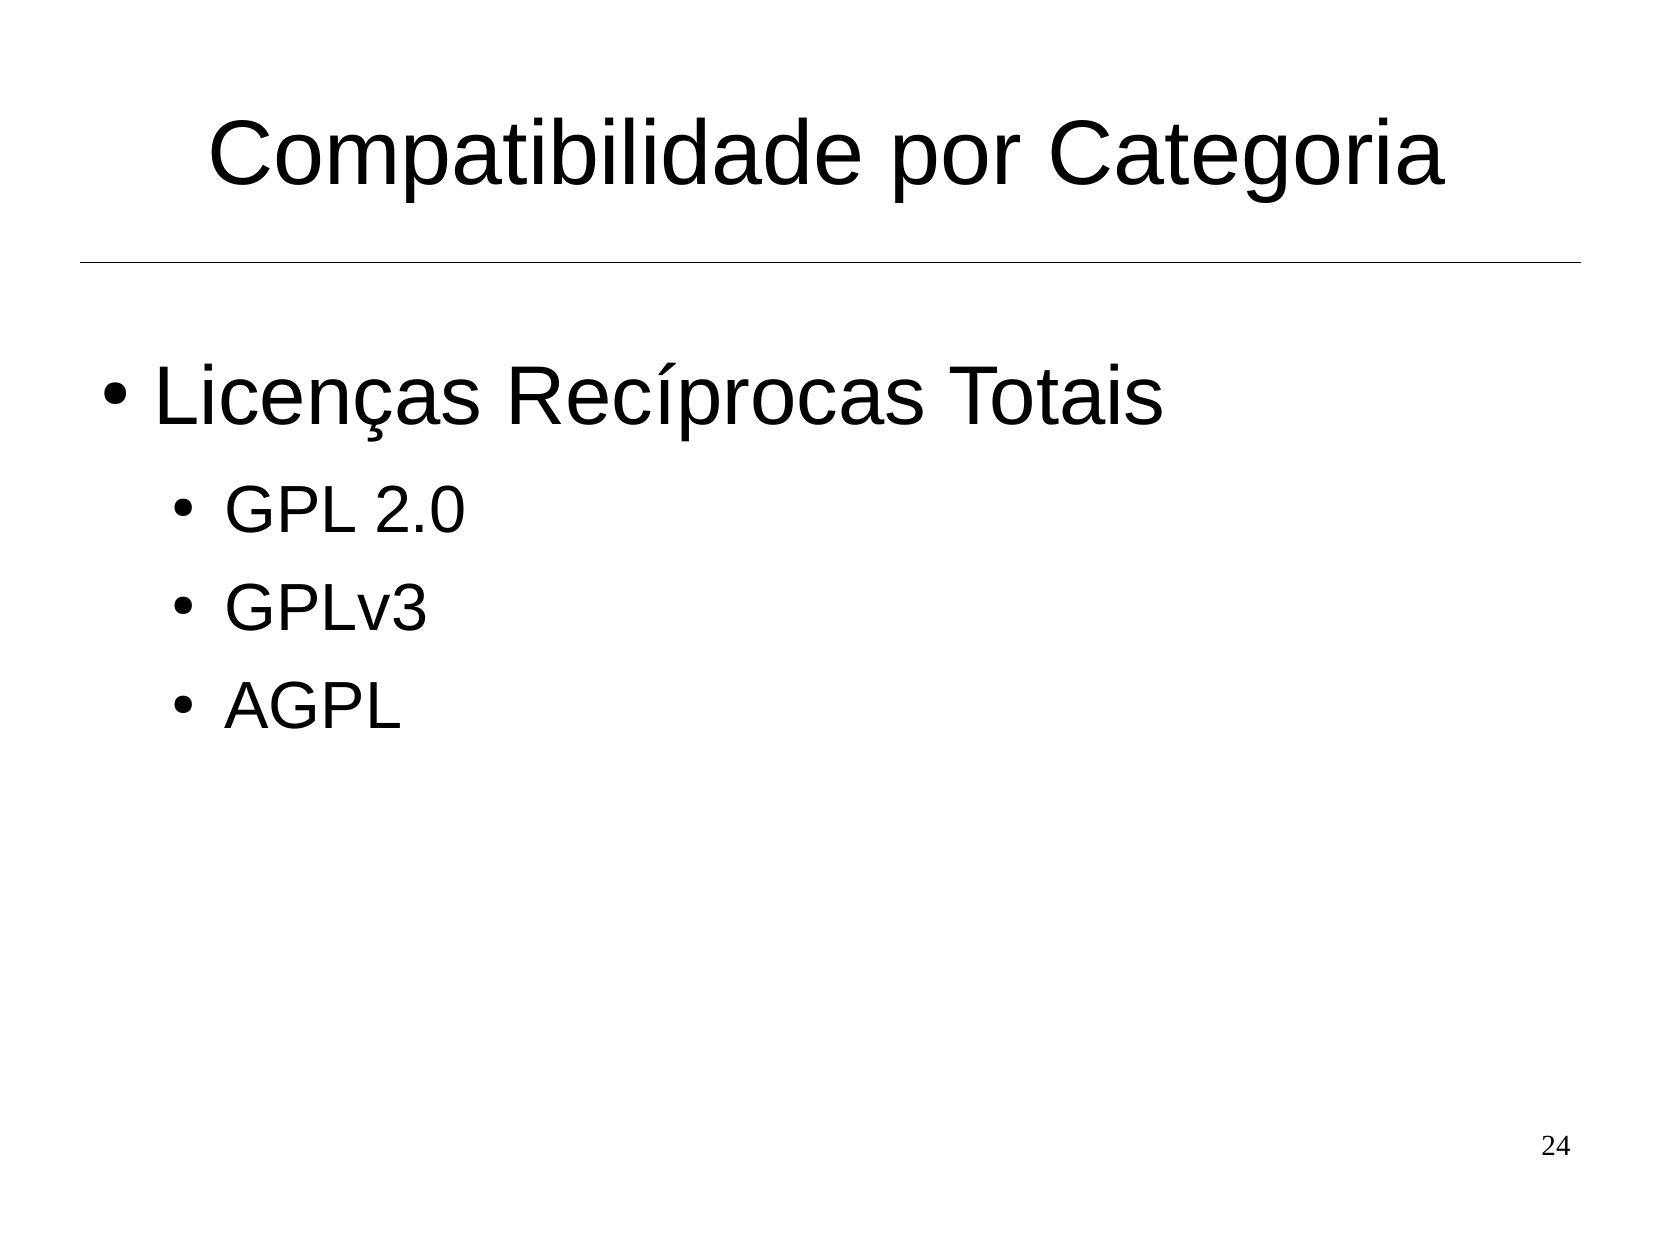

# Compatibilidade por Categoria
Licenças Recíprocas Totais
GPL 2.0
GPLv3
AGPL
24